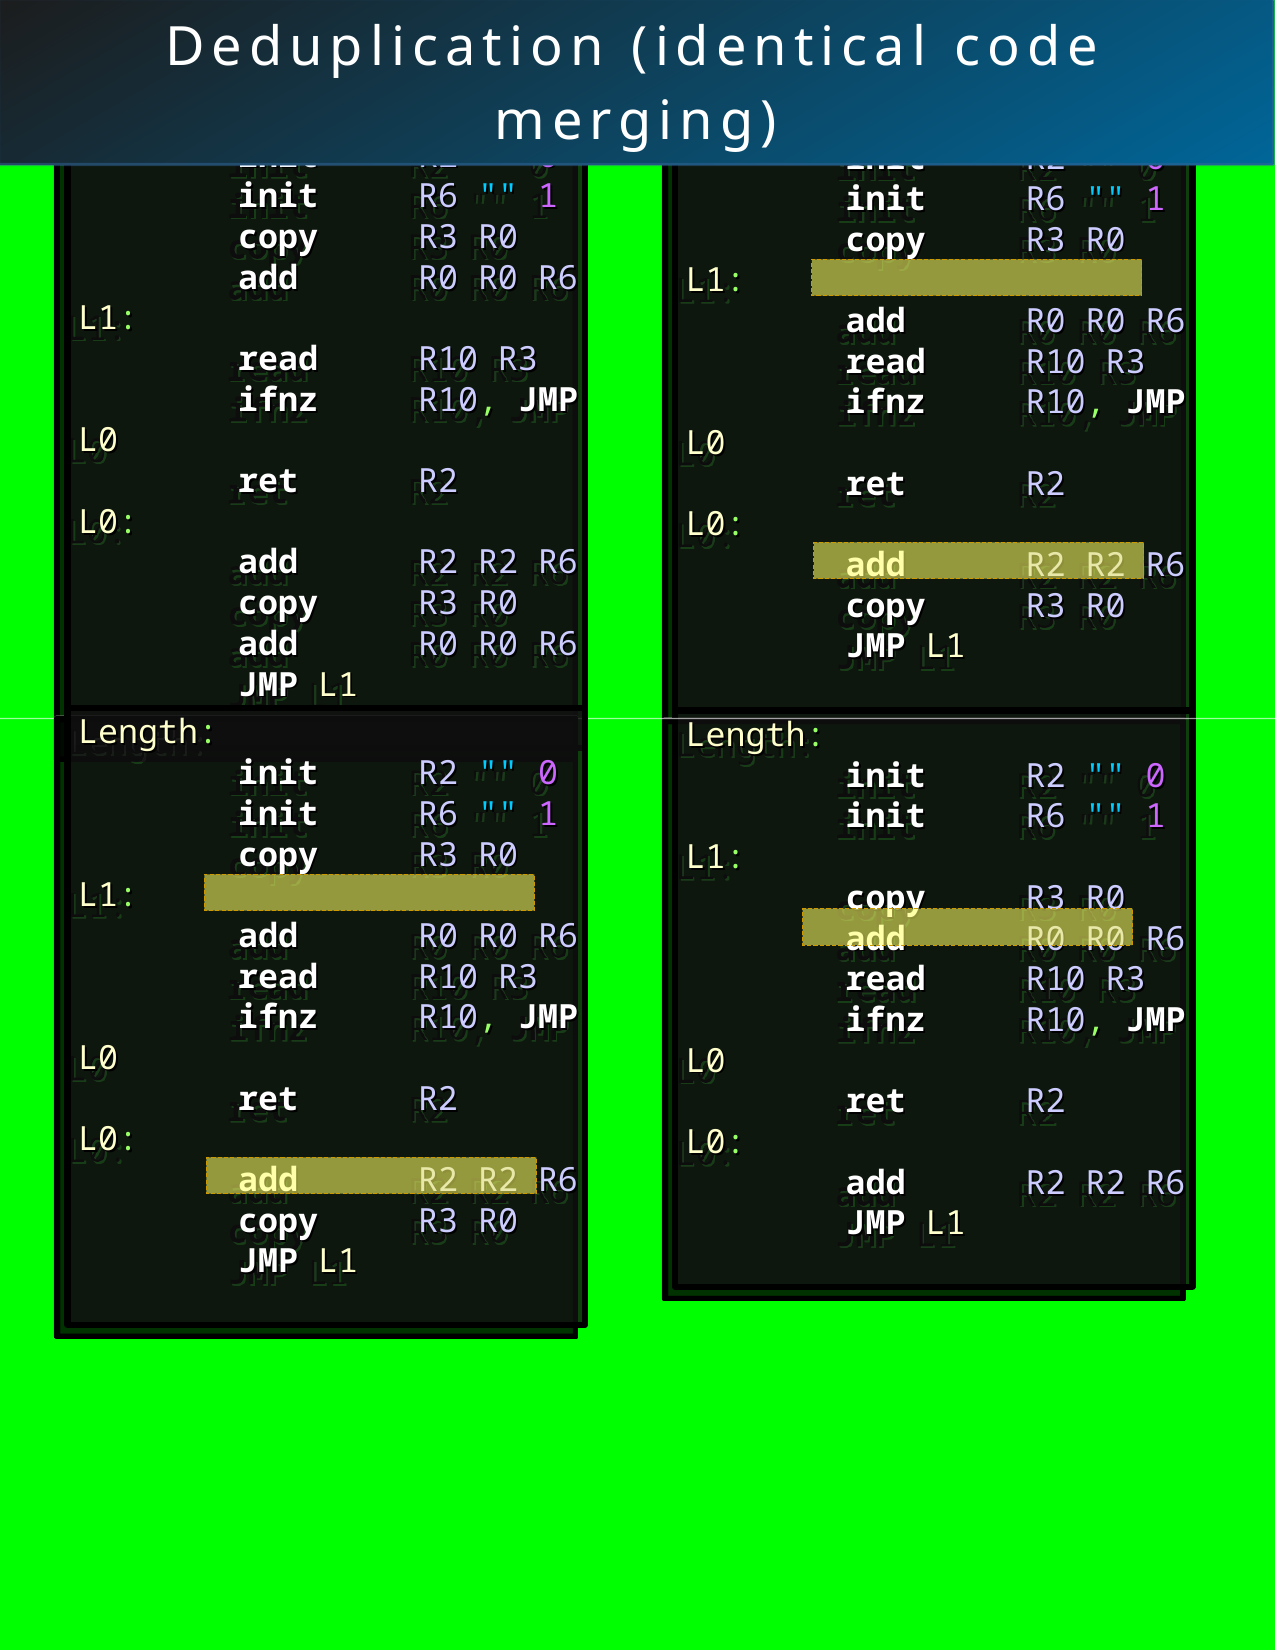

Deduplication (identical code merging)
Length:
 init R2 "" 0
 init R6 "" 1
 copy R3 R0
 add R0 R0 R6
L1:
 read R10 R3
 ifnz R10, JMP L0
 ret R2
L0:
 add R2 R2 R6
 copy R3 R0
 add R0 R0 R6
 JMP L1
Length:
 init R2 "" 0
 init R6 "" 1
 copy R3 R0
L1:
 add R0 R0 R6
 read R10 R3
 ifnz R10, JMP L0
 ret R2
L0:
 add R2 R2 R6
 copy R3 R0
 JMP L1
Length:
 init R2 "" 0
 init R6 "" 1
 copy R3 R0
L1:
 add R0 R0 R6
 read R10 R3
 ifnz R10, JMP L0
 ret R2
L0:
 add R2 R2 R6
 copy R3 R0
 JMP L1
Length:
 init R2 "" 0
 init R6 "" 1
L1:
 copy R3 R0
 add R0 R0 R6
 read R10 R3
 ifnz R10, JMP L0
 ret R2
L0:
 add R2 R2 R6
 JMP L1